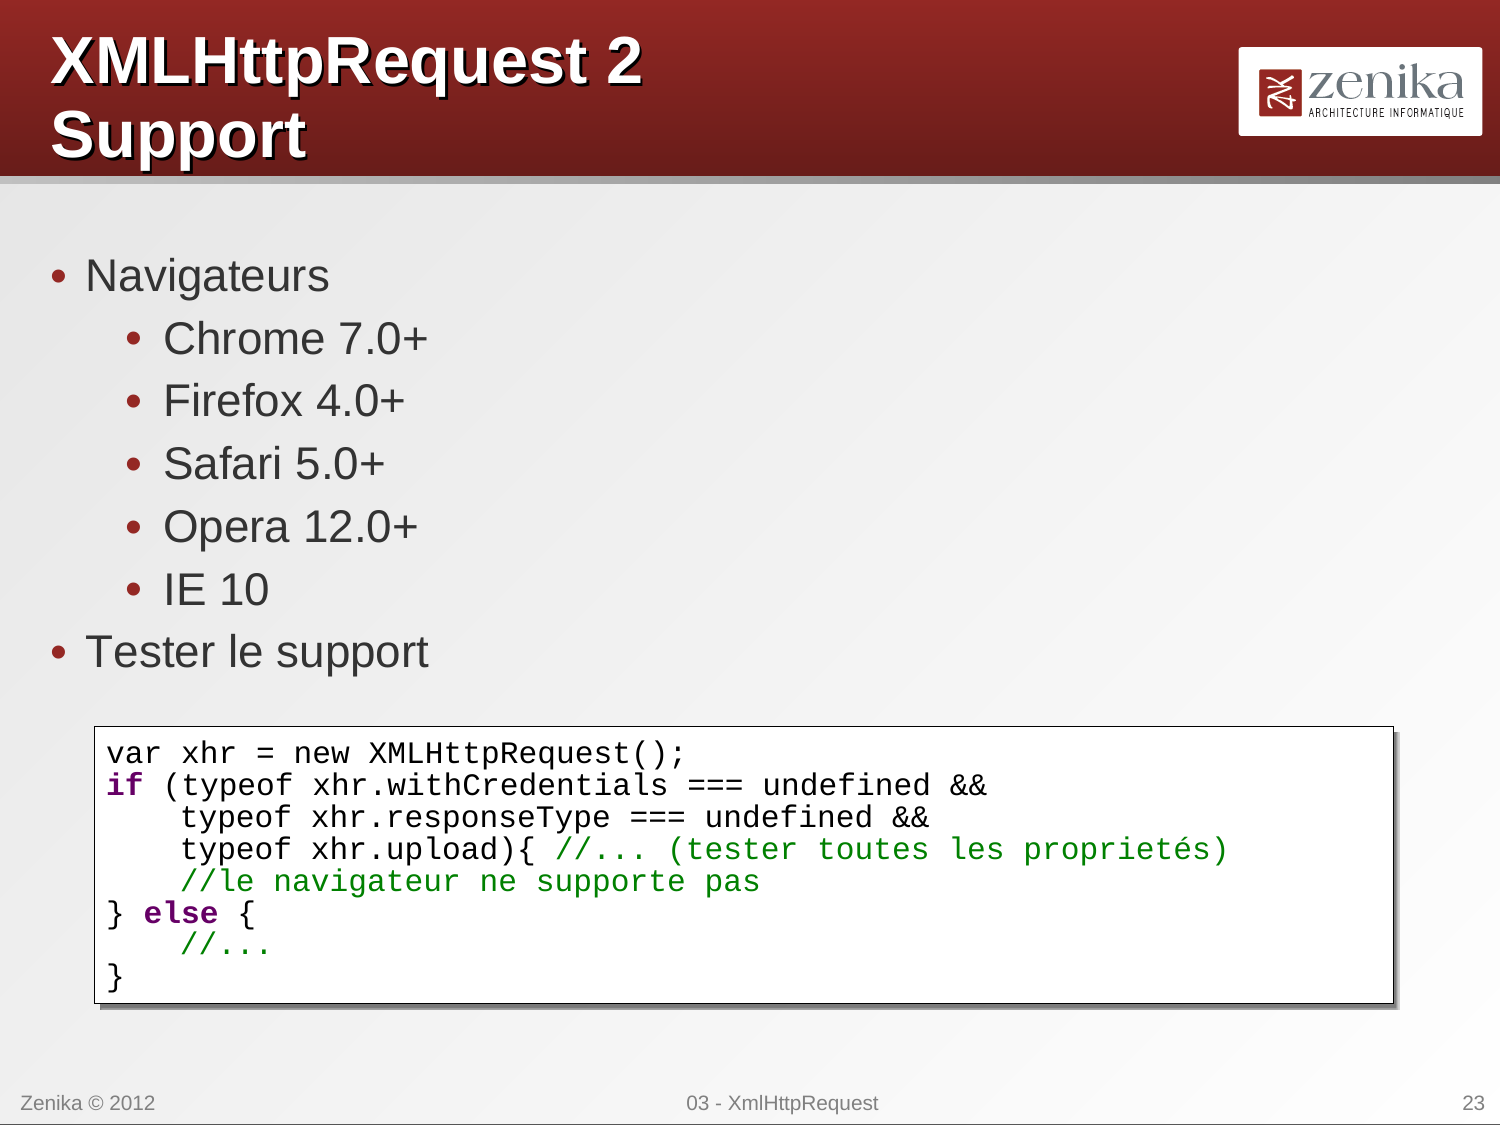

# XMLHttpRequest 2 Support
Navigateurs
Chrome 7.0+
Firefox 4.0+
Safari 5.0+
Opera 12.0+
IE 10
Tester le support
var xhr = new XMLHttpRequest();
if (typeof xhr.withCredentials === undefined &&
	typeof xhr.responseType === undefined &&
	typeof xhr.upload){ //... (tester toutes les proprietés)
	//le navigateur ne supporte pas
} else {
	//...
}